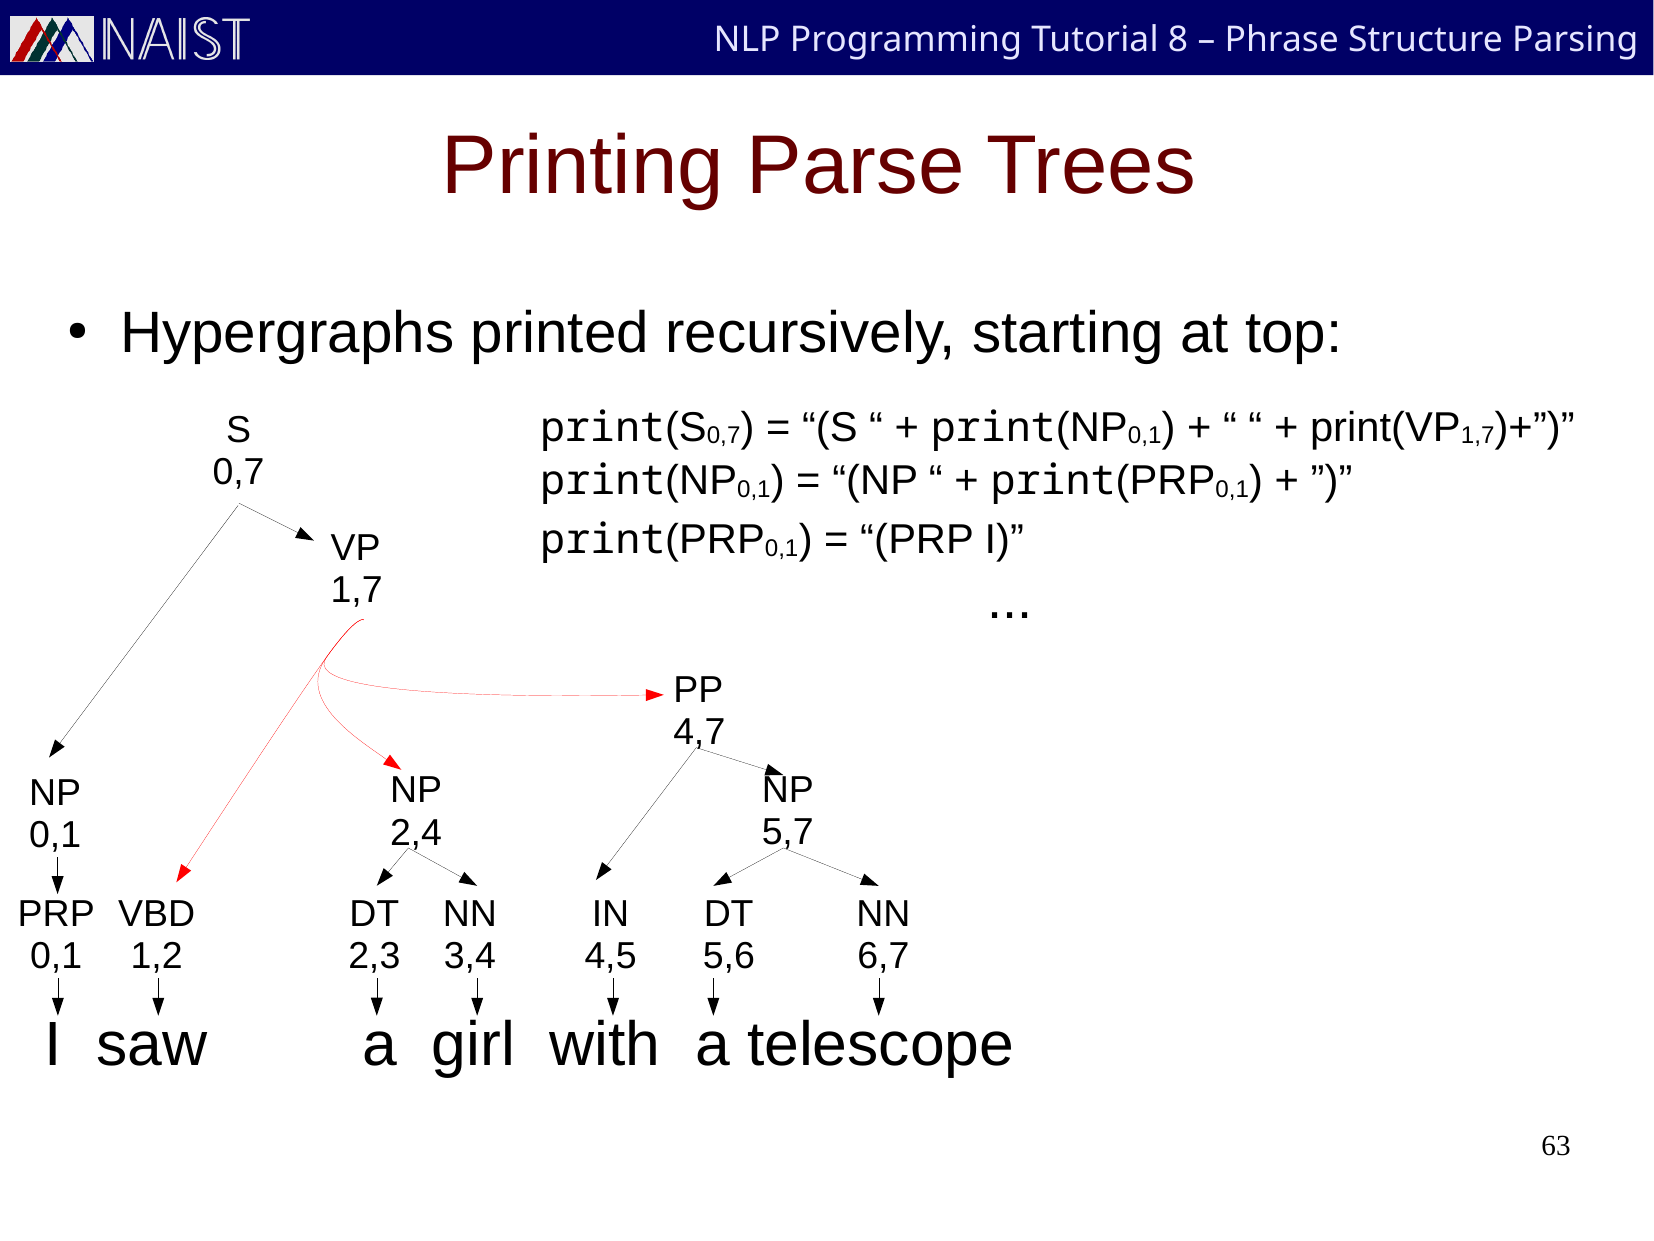

# Printing Parse Trees
Hypergraphs printed recursively, starting at top:
print(S0,7) = “(S “ + print(NP0,1) + “ “ + print(VP1,7)+”)”
S
0,7
print(NP0,1) = “(NP “ + print(PRP0,1) + ”)”
print(PRP0,1) = “(PRP I)”
VP
1,7
...
PP
4,7
NP
5,7
NP
2,4
NP
0,1
PRP
0,1
VBD
1,2
DT
2,3
NN
3,4
IN
4,5
DT
5,6
NN
6,7
I saw a girl with a telescope
63